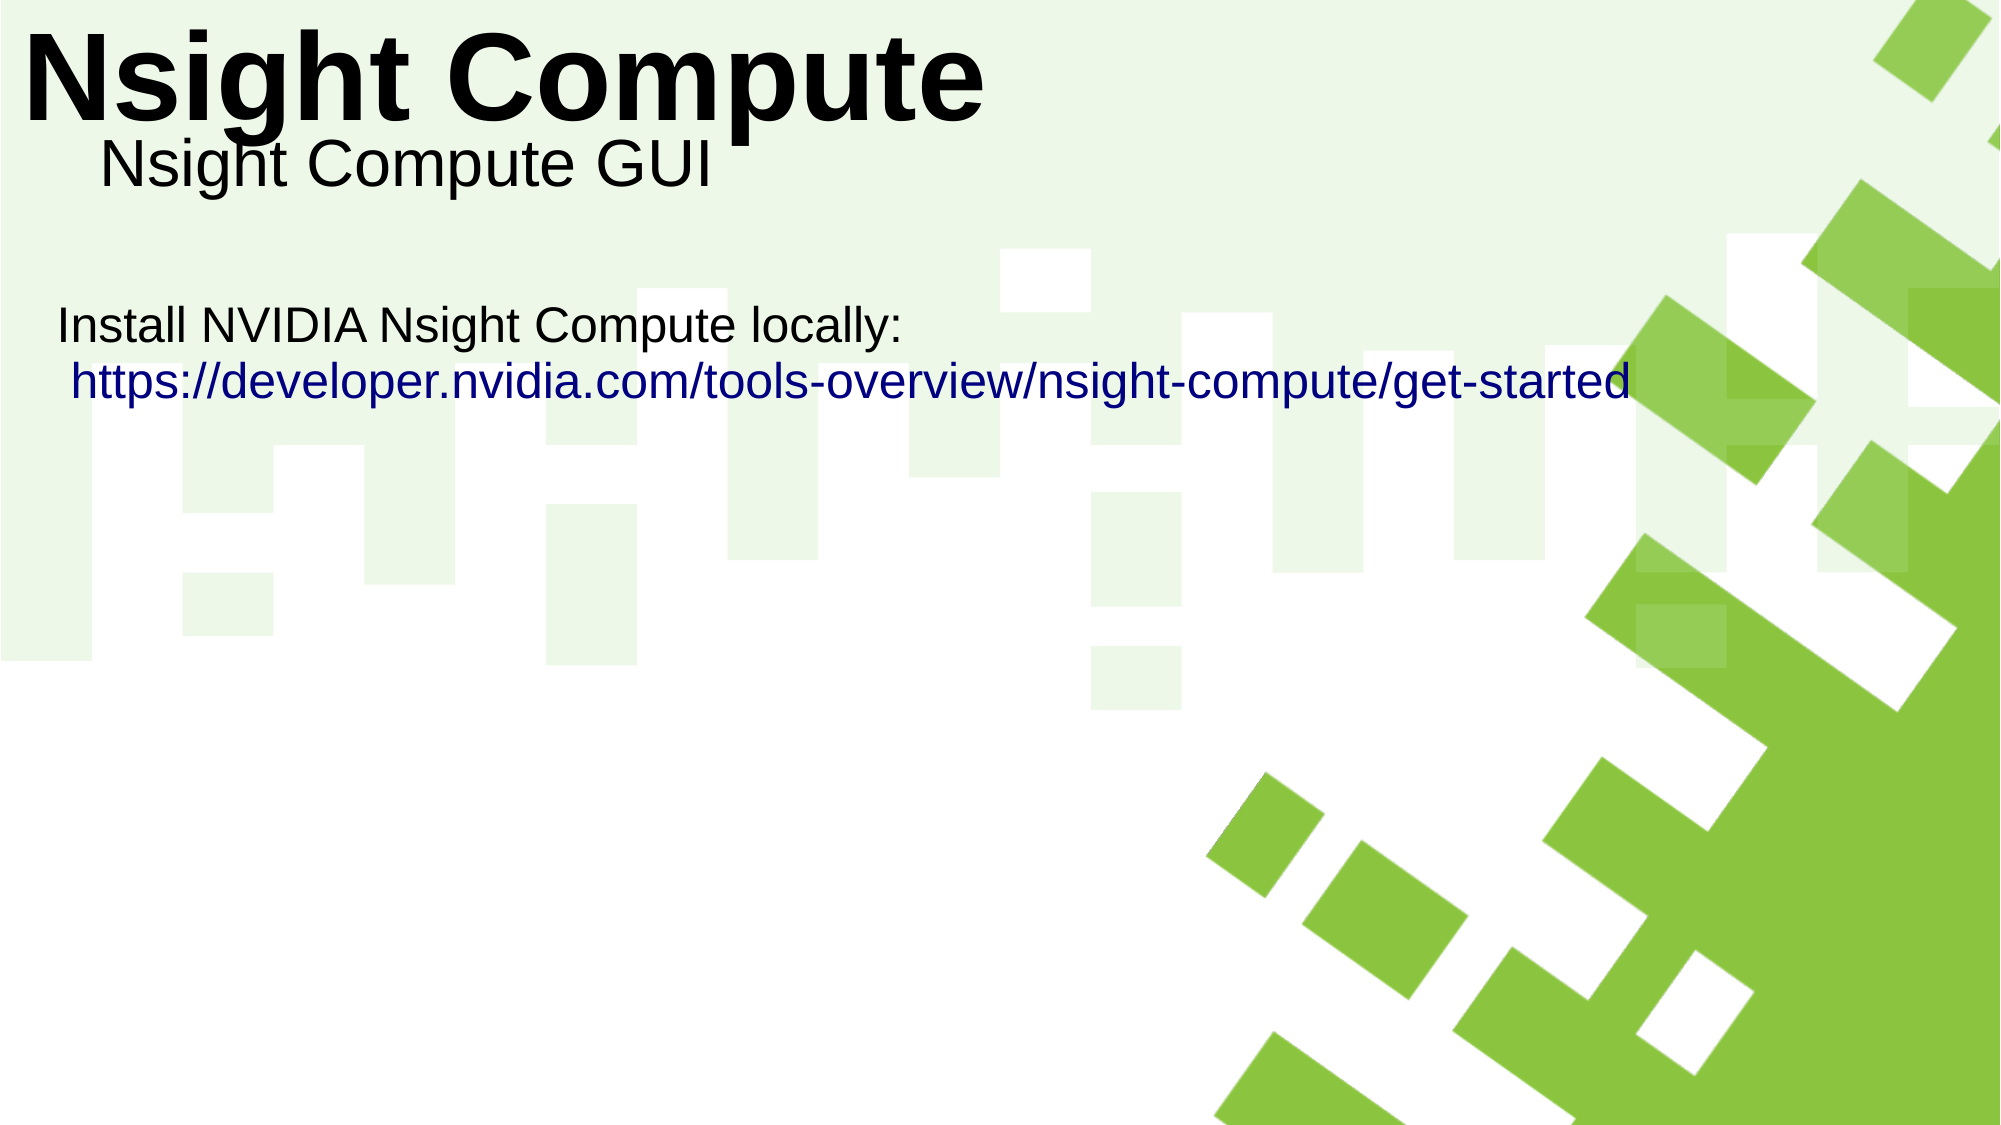

Nsight Compute
Nsight Compute GUI
Install NVIDIA Nsight Compute locally:
 https://developer.nvidia.com/tools-overview/nsight-compute/get-started